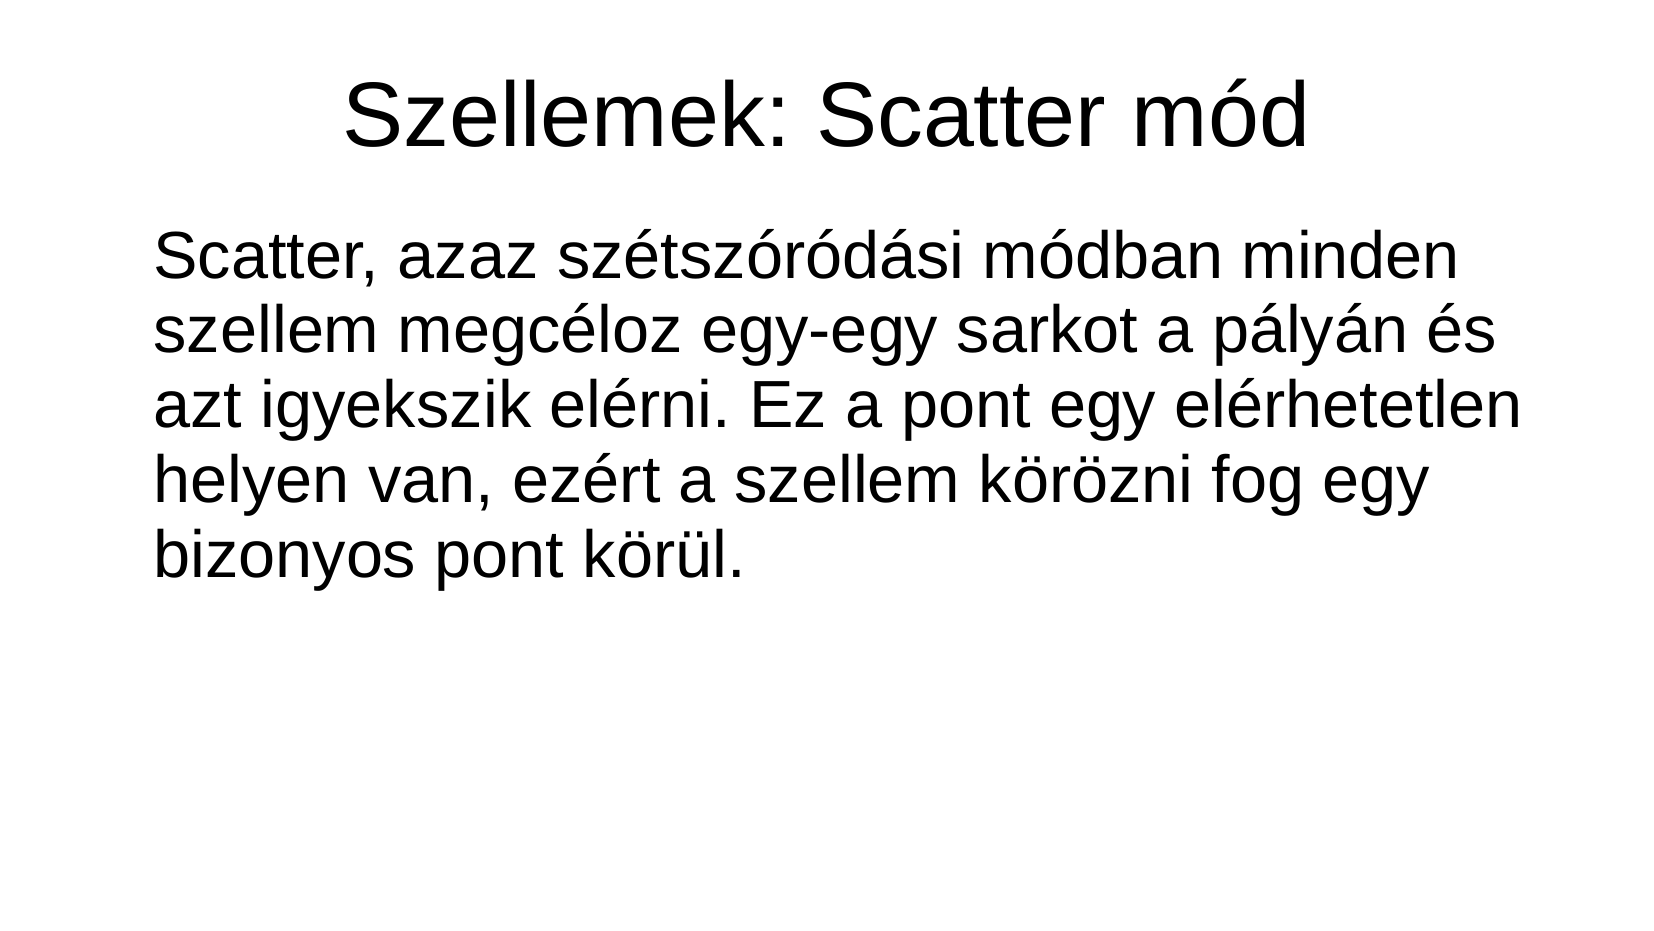

# Szellemek: Scatter mód
Scatter, azaz szétszóródási módban minden szellem megcéloz egy-egy sarkot a pályán és azt igyekszik elérni. Ez a pont egy elérhetetlen helyen van, ezért a szellem körözni fog egy bizonyos pont körül.